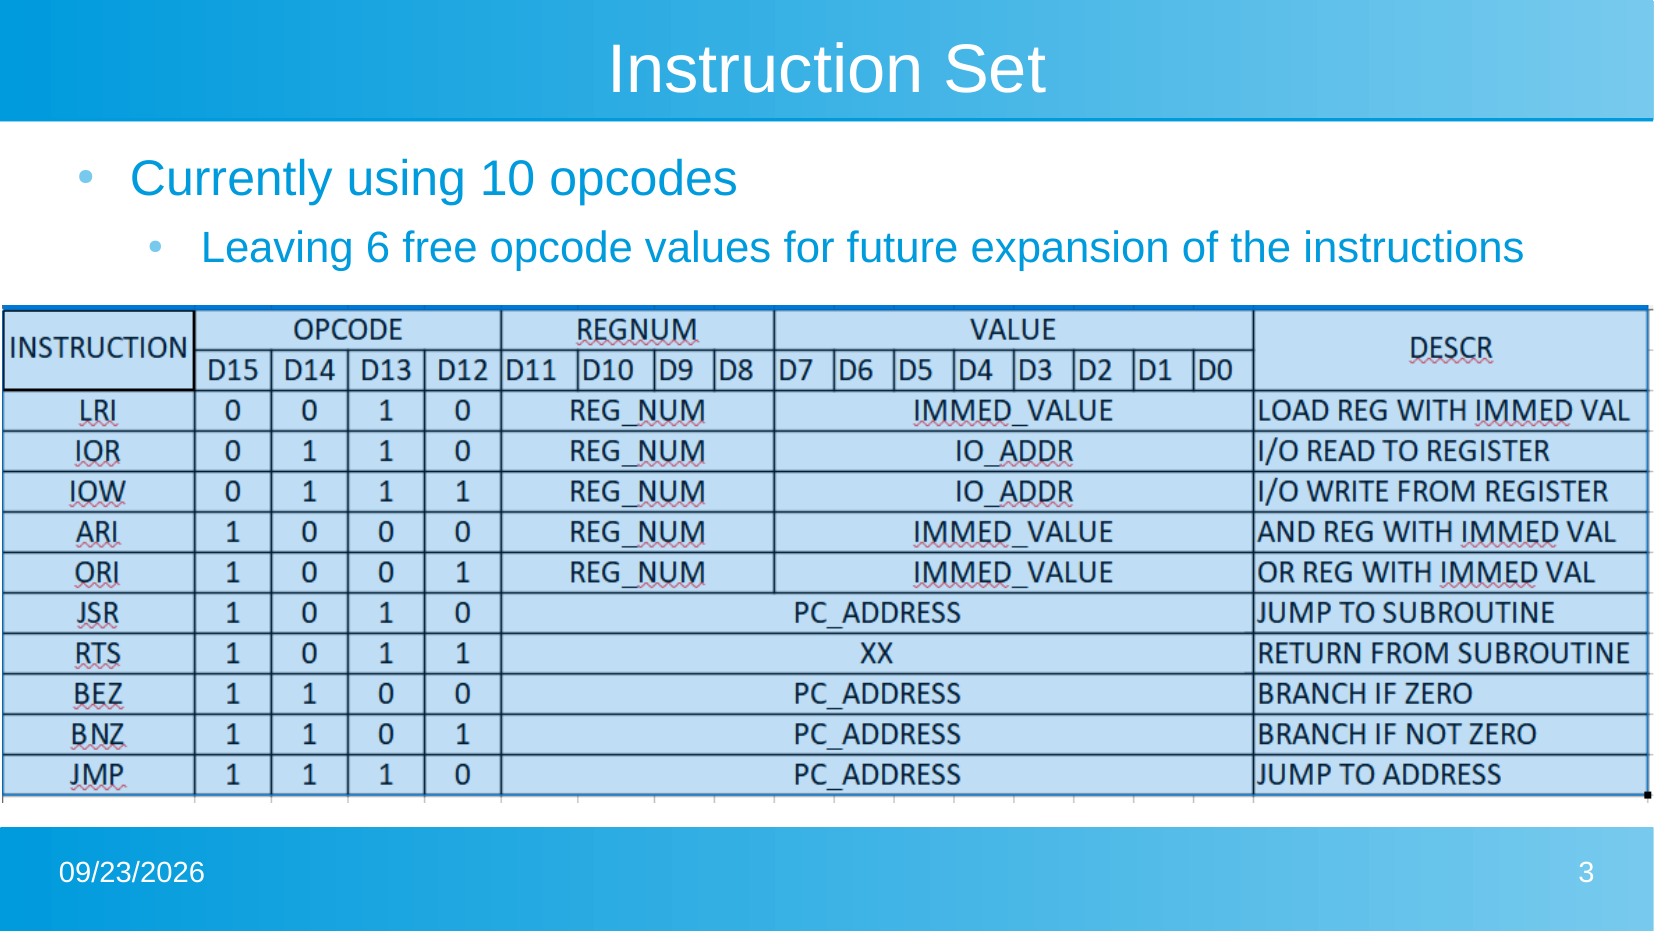

# Instruction Set
Currently using 10 opcodes
Leaving 6 free opcode values for future expansion of the instructions
3